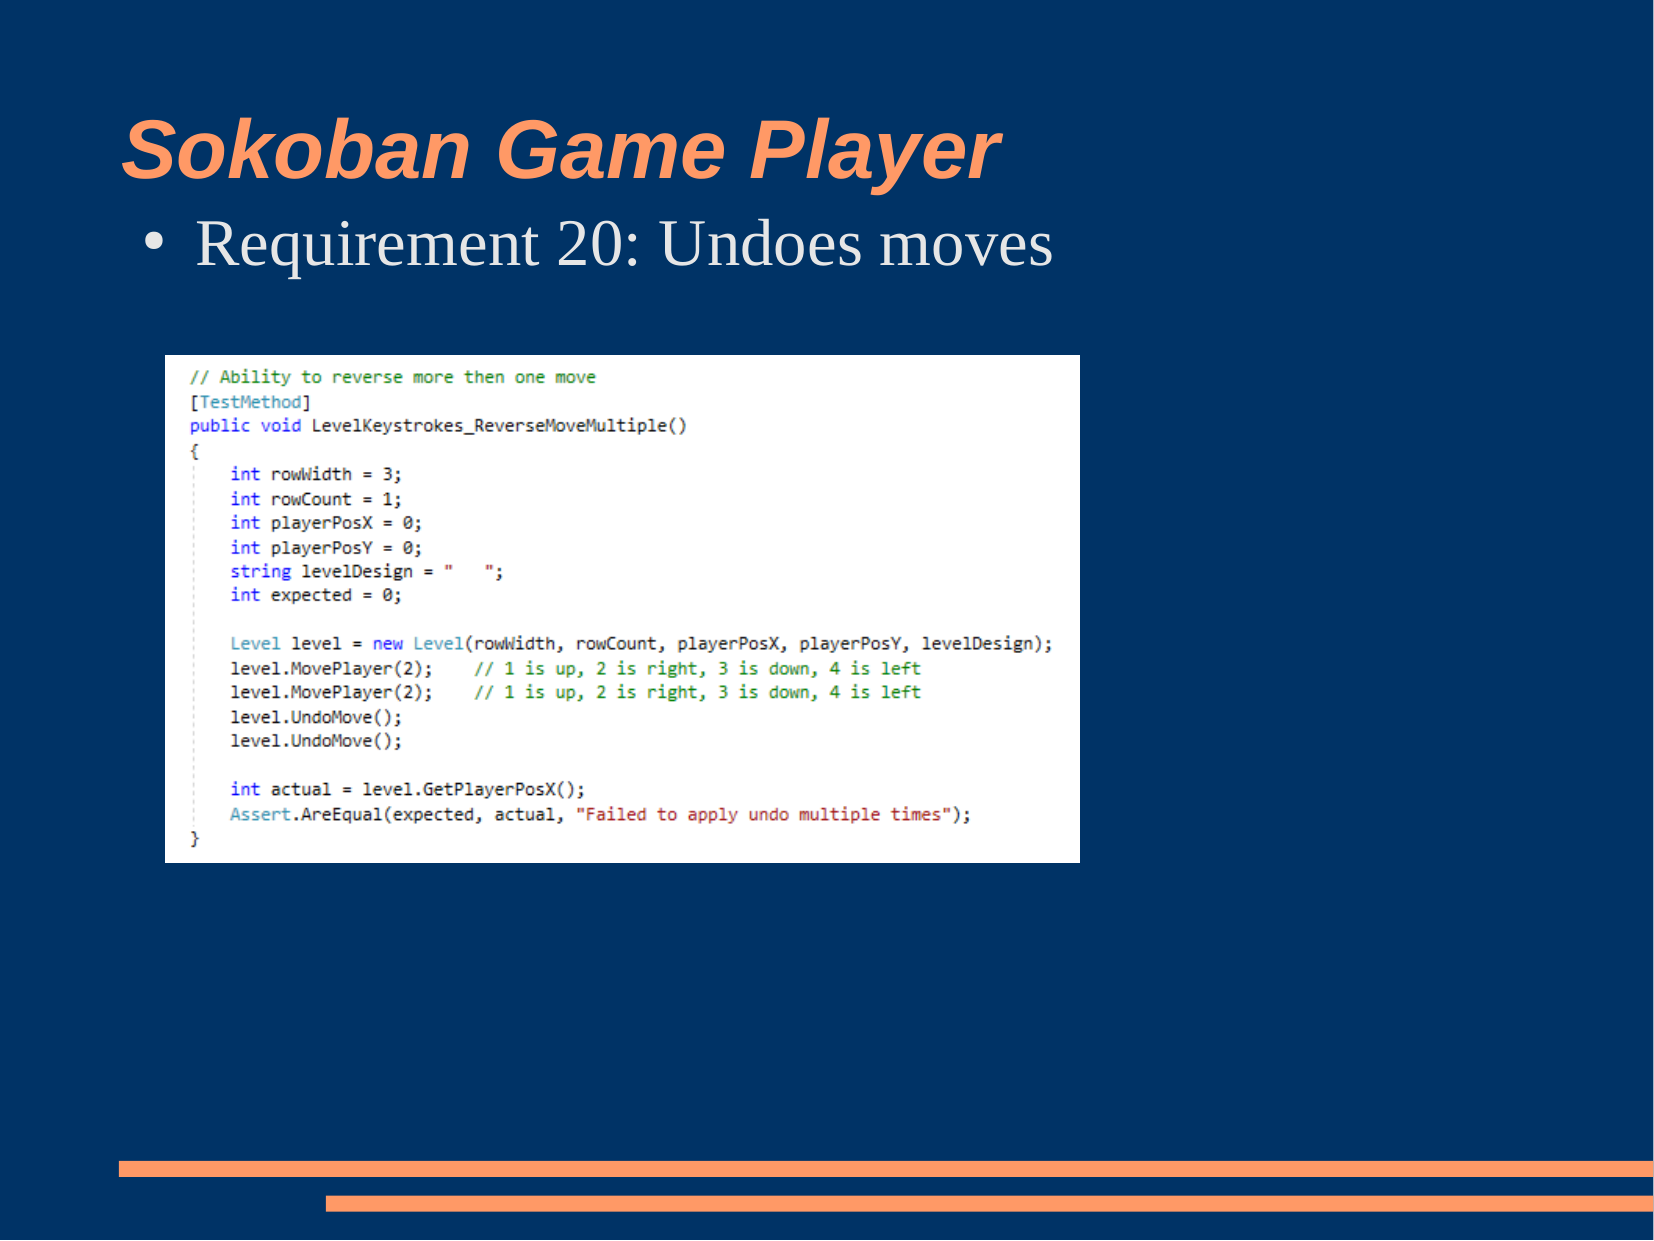

# Sokoban Game Player
Requirement 20: Undoes moves